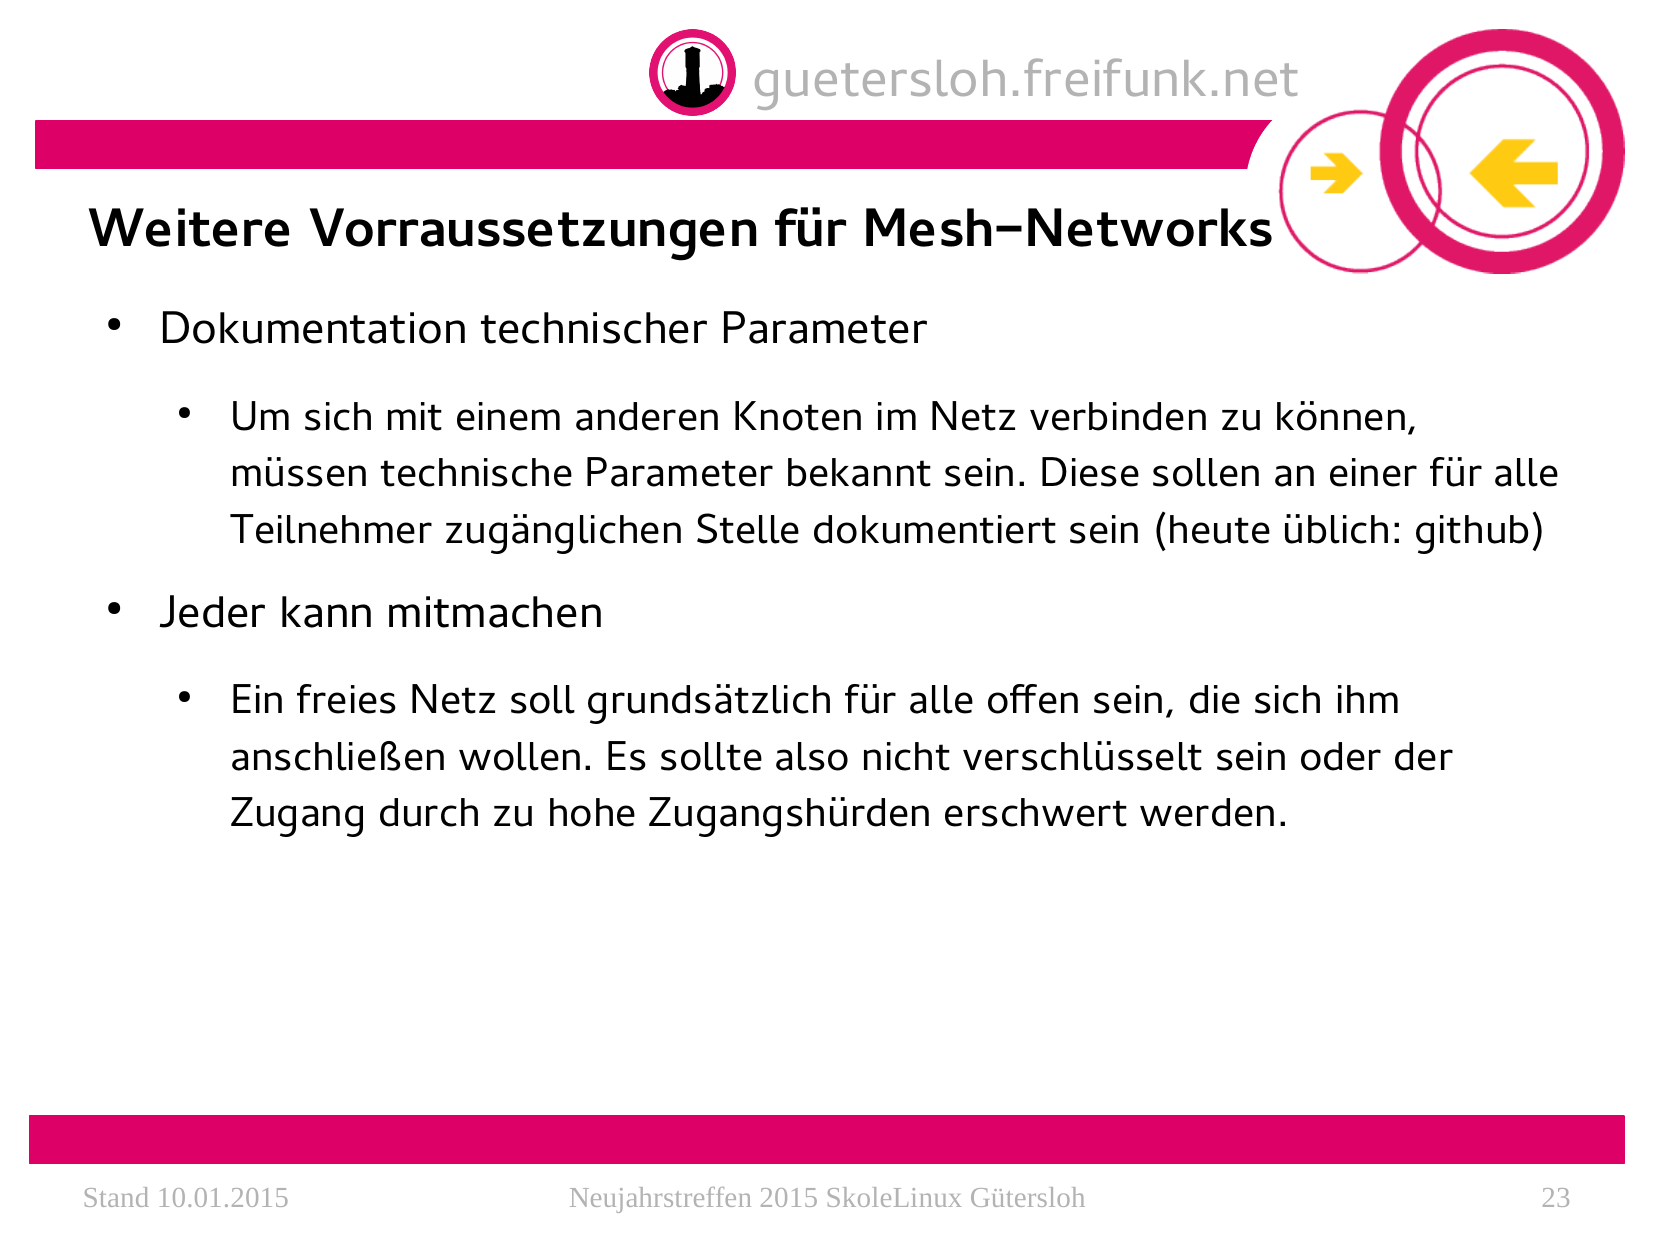

# Weitere Vorraussetzungen für Mesh-Networks
Dokumentation technischer Parameter
Um sich mit einem anderen Knoten im Netz verbinden zu können, müssen technische Parameter bekannt sein. Diese sollen an einer für alle Teilnehmer zugänglichen Stelle dokumentiert sein (heute üblich: github)
Jeder kann mitmachen
Ein freies Netz soll grundsätzlich für alle offen sein, die sich ihm anschließen wollen. Es sollte also nicht verschlüsselt sein oder der Zugang durch zu hohe Zugangshürden erschwert werden.
Stand 10.01.2015
Neujahrstreffen 2015 SkoleLinux Gütersloh
23